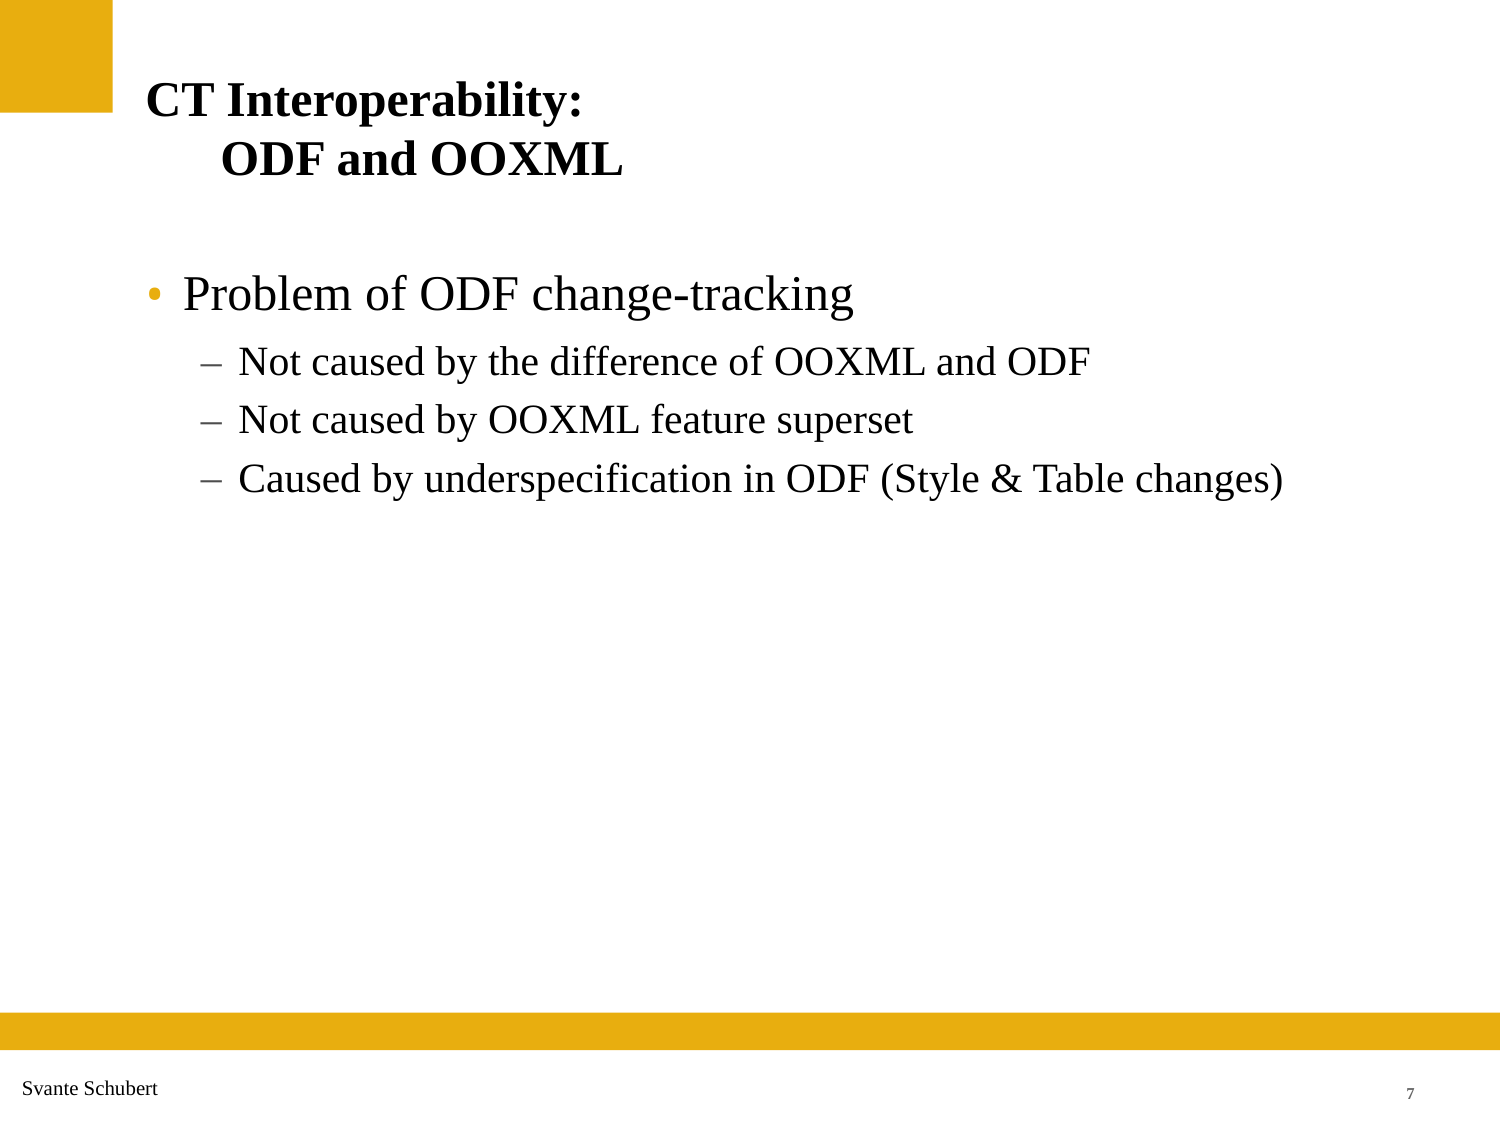

# CT Interoperability: ODF and OOXML
Problem of ODF change-tracking
Not caused by the difference of OOXML and ODF
Not caused by OOXML feature superset
Caused by underspecification in ODF (Style & Table changes)
Svante Schubert